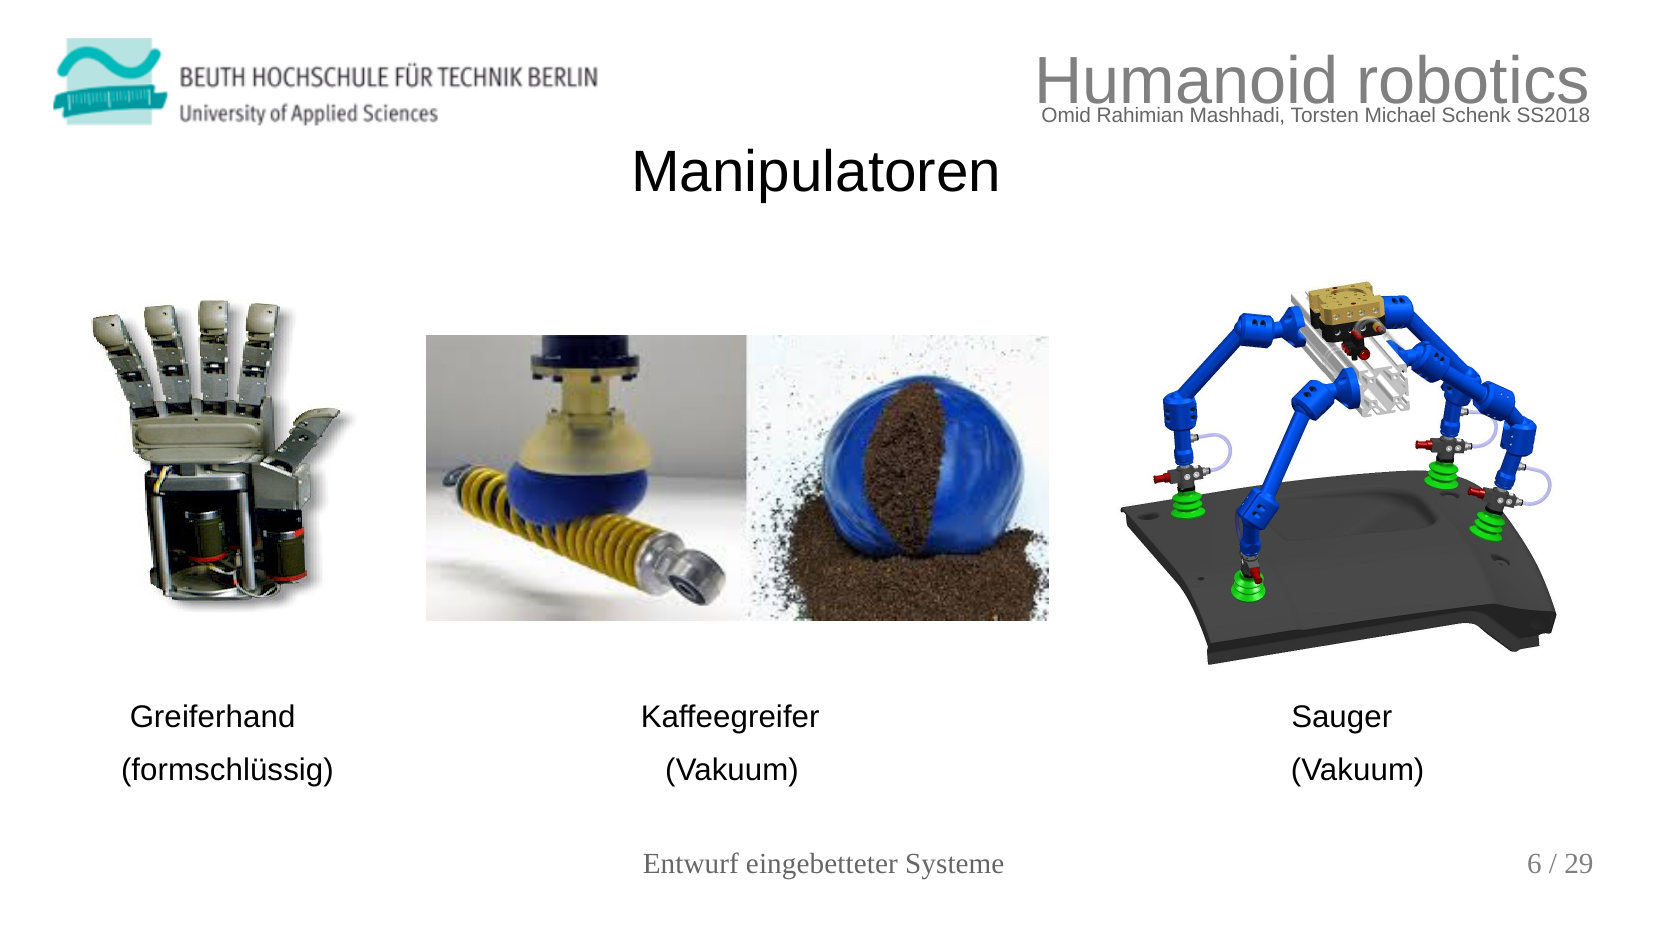

#
Humanoid robotics
Omid Rahimian Mashhadi, Torsten Michael Schenk SS2018
Manipulatoren
 Greiferhand				 Kaffeegreifer			 Sauger
(formschlüssig) (Vakuum)	 (Vakuum)
 / 29
Entwurf eingebetteter Systeme
6